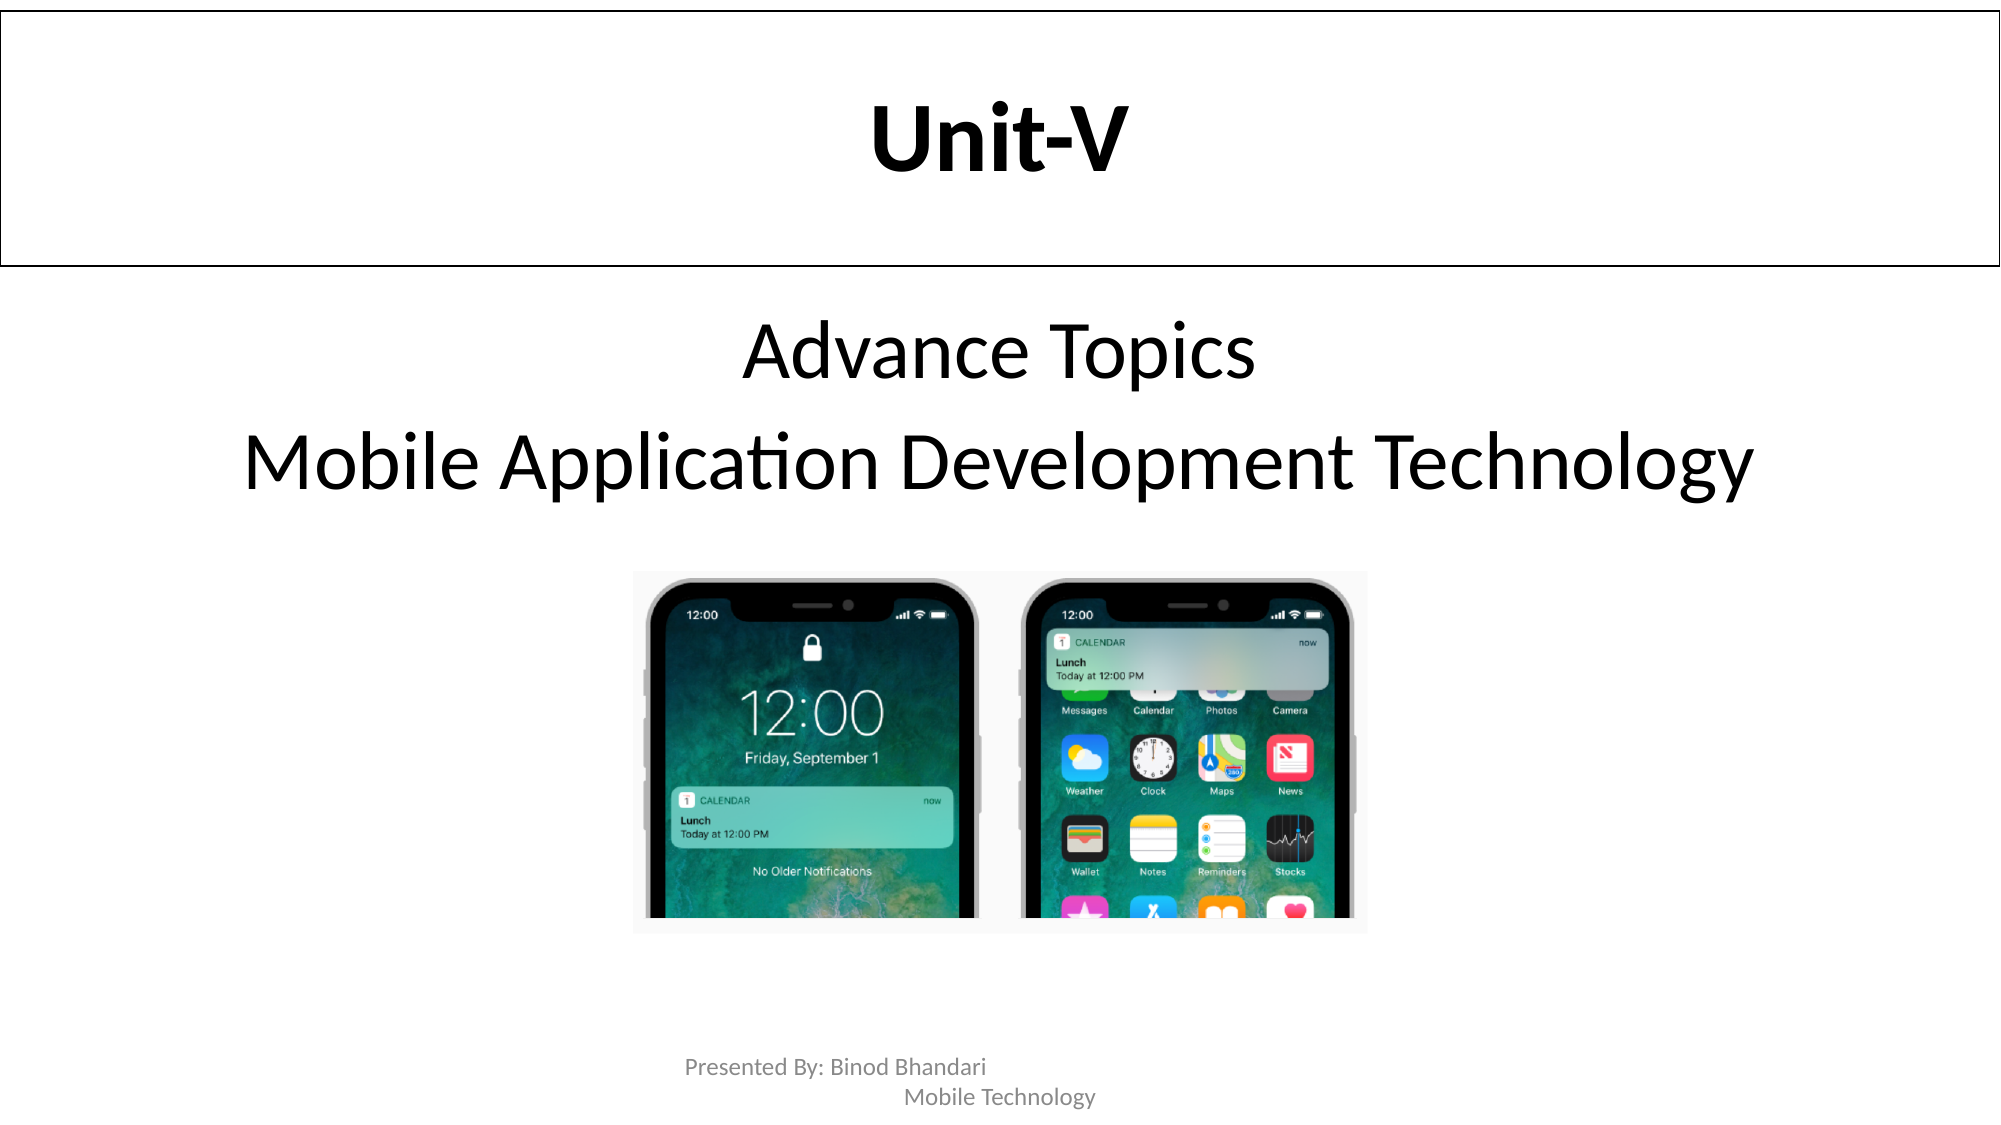

# Unit-V
Advance Topics
Mobile Application Development Technology
Presented By: Binod Bhandari Mobile Technology